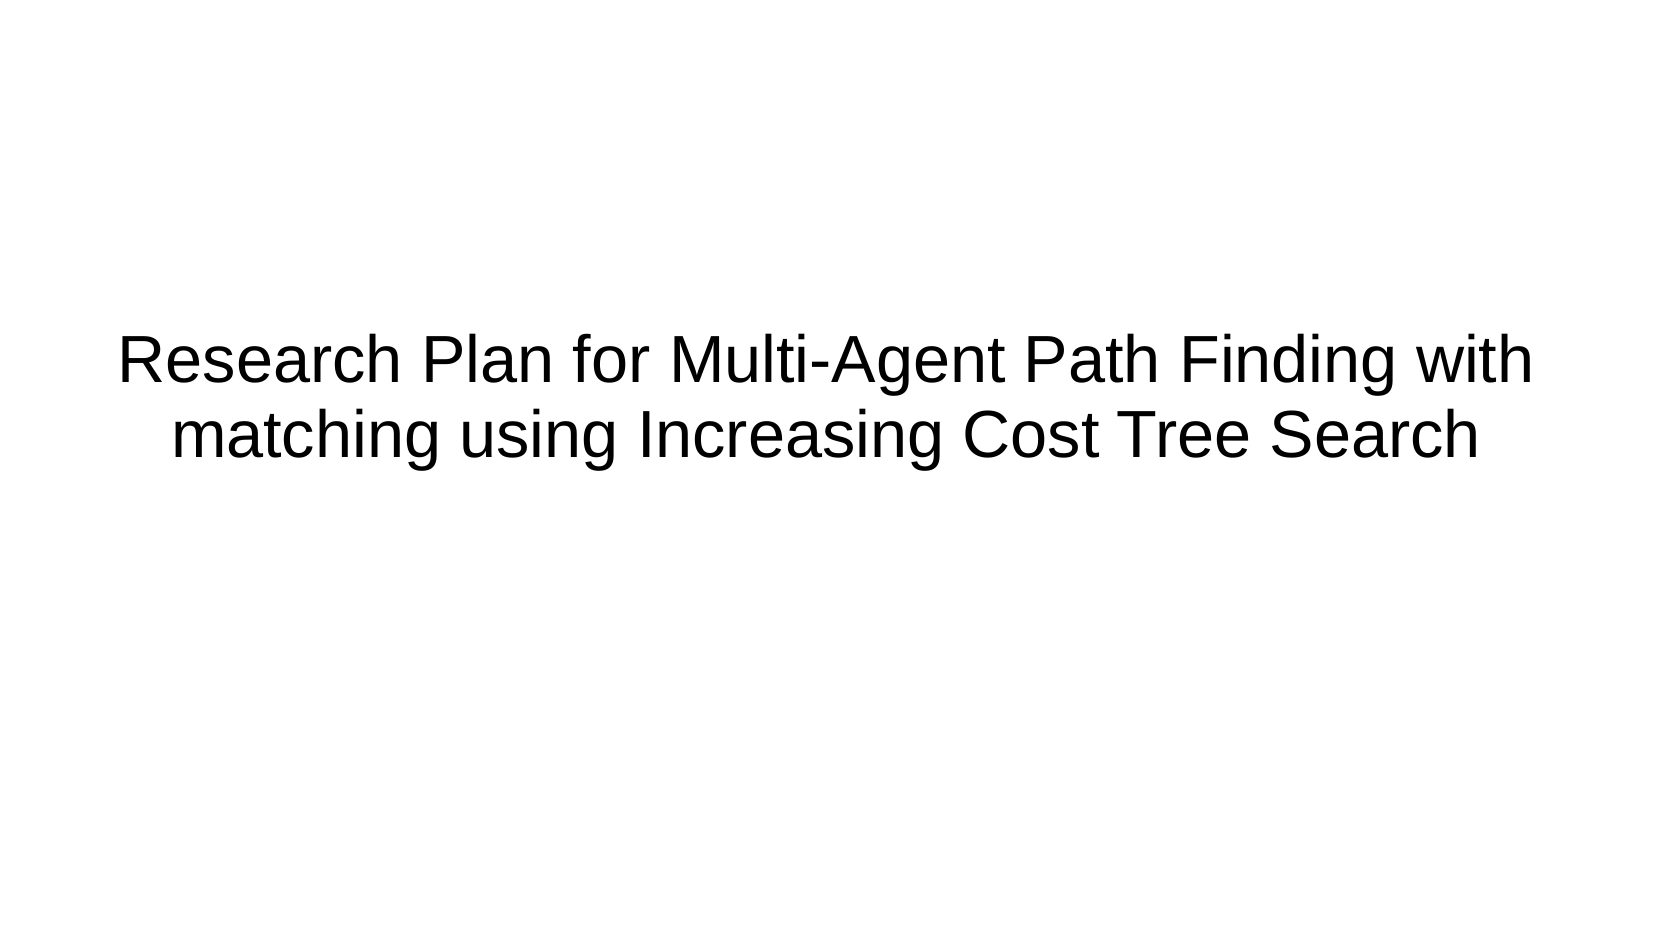

# Research Plan for Multi-Agent Path Finding with matching using Increasing Cost Tree Search